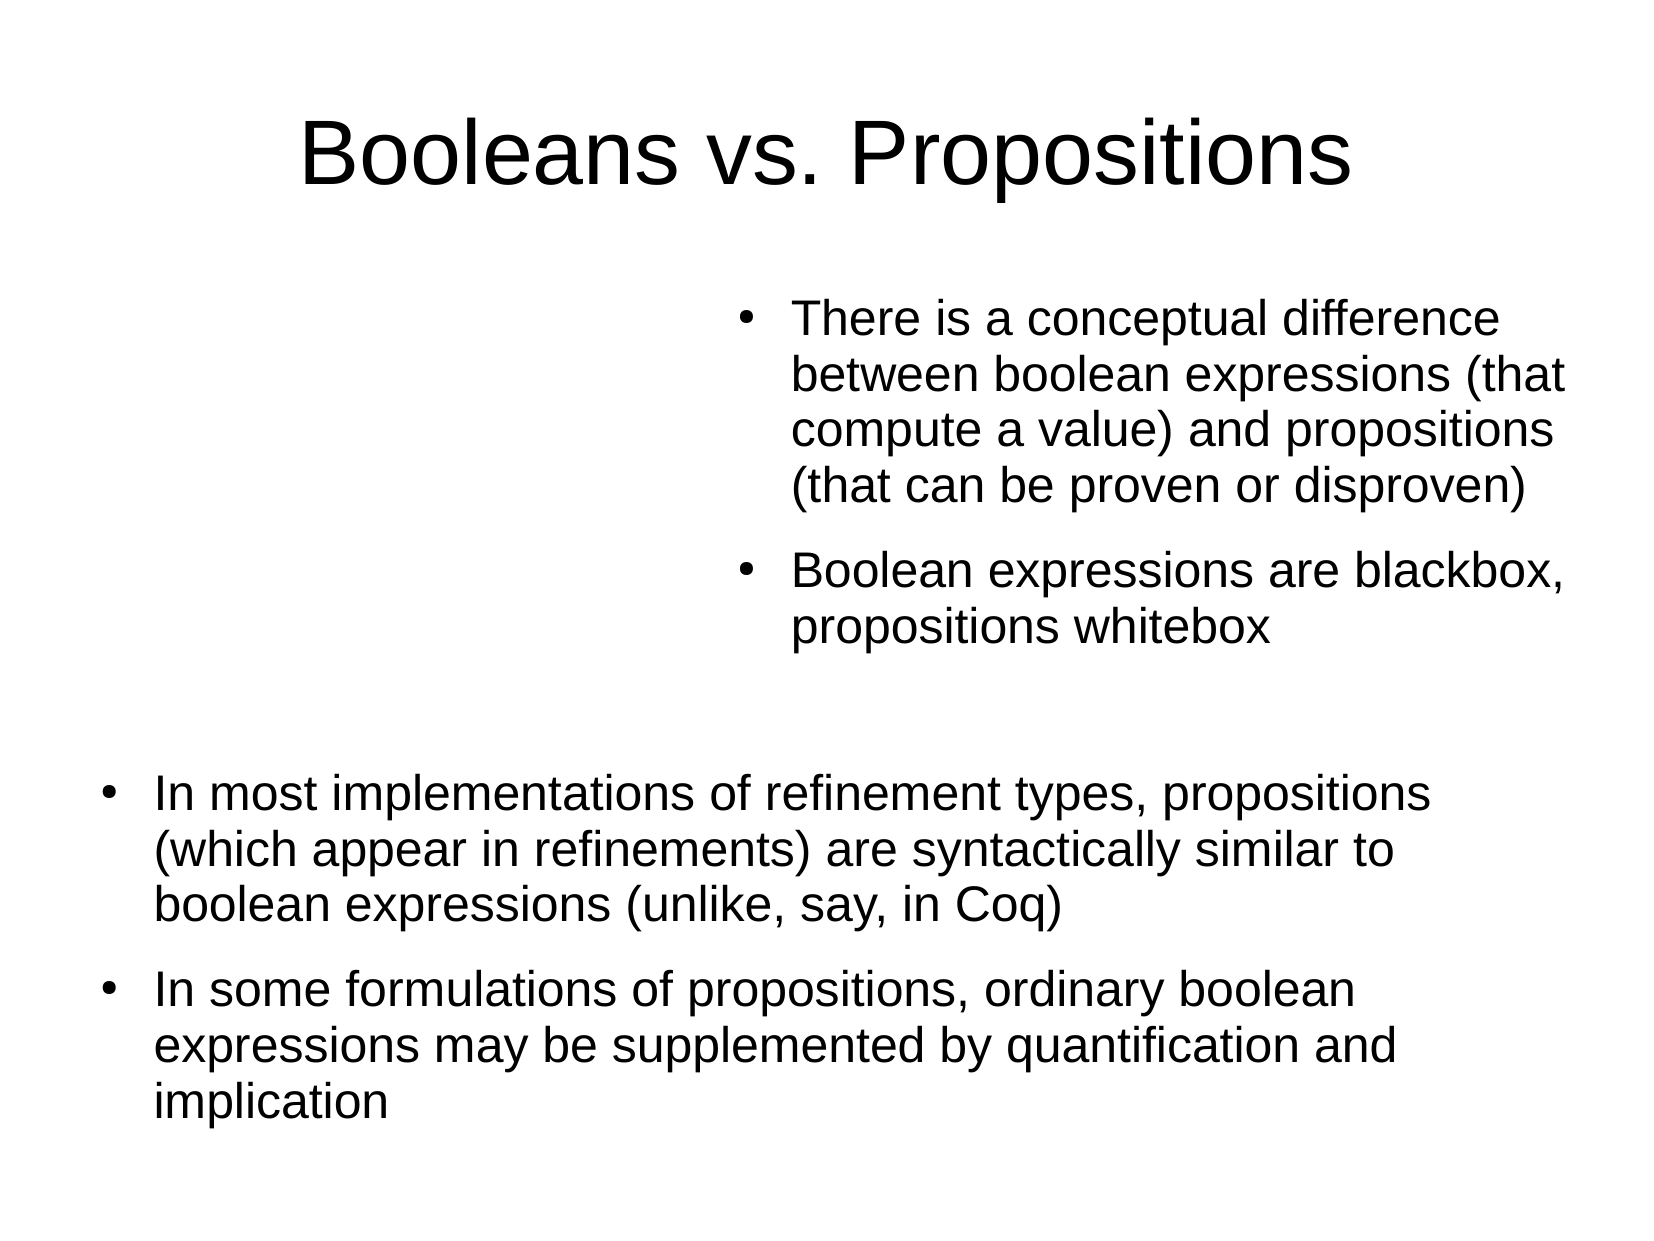

# Booleans vs. Propositions
There is a conceptual difference between boolean expressions (that compute a value) and propositions (that can be proven or disproven)
Boolean expressions are blackbox, propositions whitebox
In most implementations of refinement types, propositions (which appear in refinements) are syntactically similar to boolean expressions (unlike, say, in Coq)
In some formulations of propositions, ordinary boolean expressions may be supplemented by quantification and implication